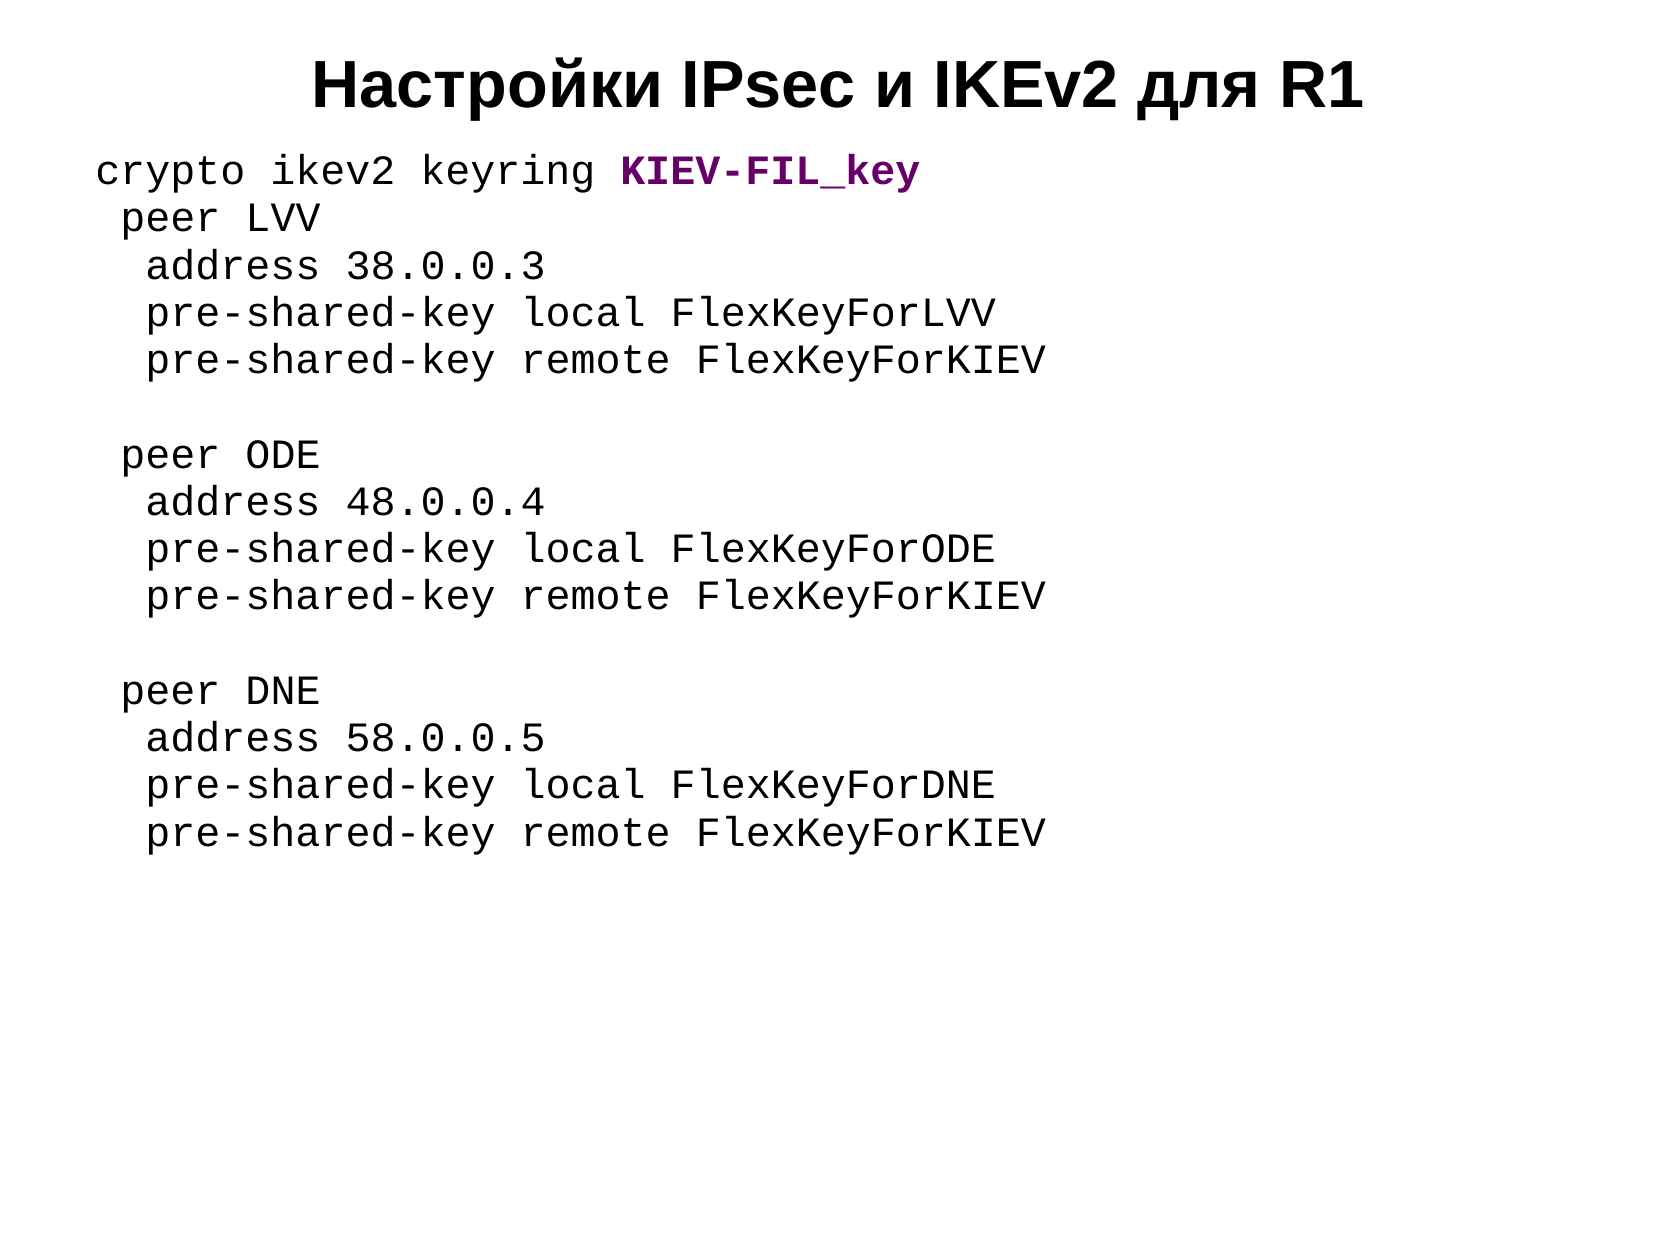

Настройки IPsec и IKEv2 для R1
# crypto ikev2 keyring KIEV-FIL_key
 peer LVV
 address 38.0.0.3
 pre-shared-key local FlexKeyForLVV
 pre-shared-key remote FlexKeyForKIEV
 peer ODE
 address 48.0.0.4
 pre-shared-key local FlexKeyForODE
 pre-shared-key remote FlexKeyForKIEV
 peer DNE
 address 58.0.0.5
 pre-shared-key local FlexKeyForDNE
 pre-shared-key remote FlexKeyForKIEV